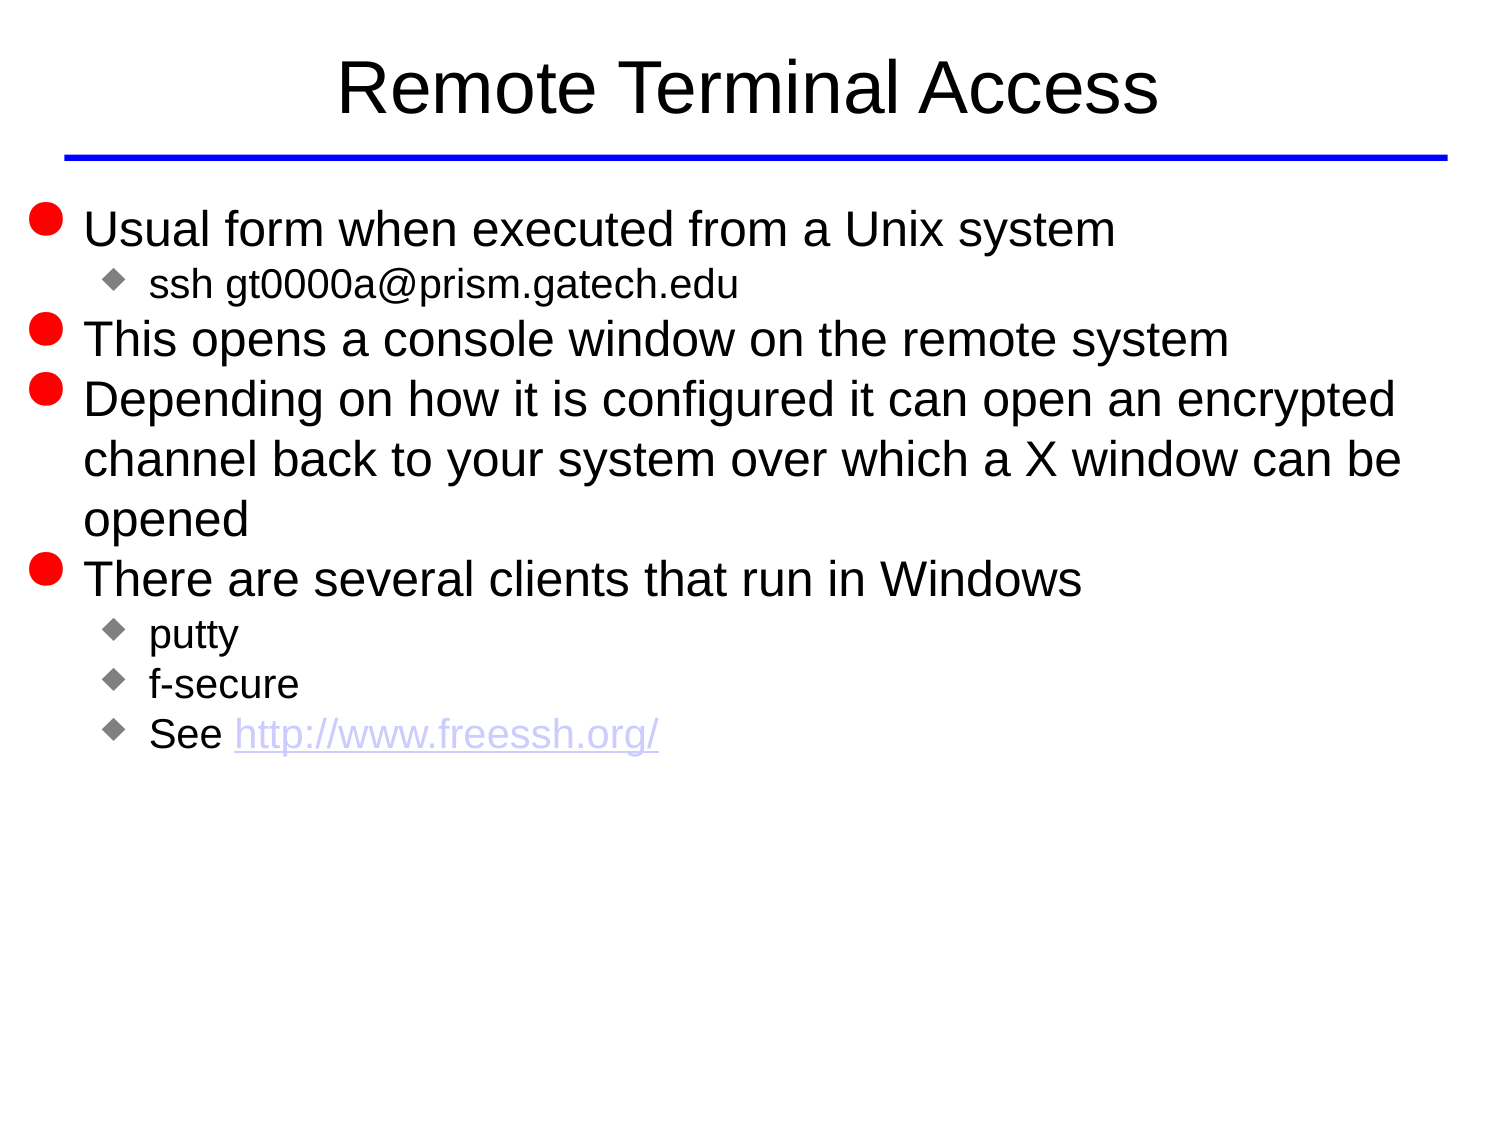

# Remote Terminal Access
Usual form when executed from a Unix system
ssh gt0000a@prism.gatech.edu
This opens a console window on the remote system
Depending on how it is configured it can open an encrypted channel back to your system over which a X window can be opened
There are several clients that run in Windows
putty
f-secure
See http://www.freessh.org/